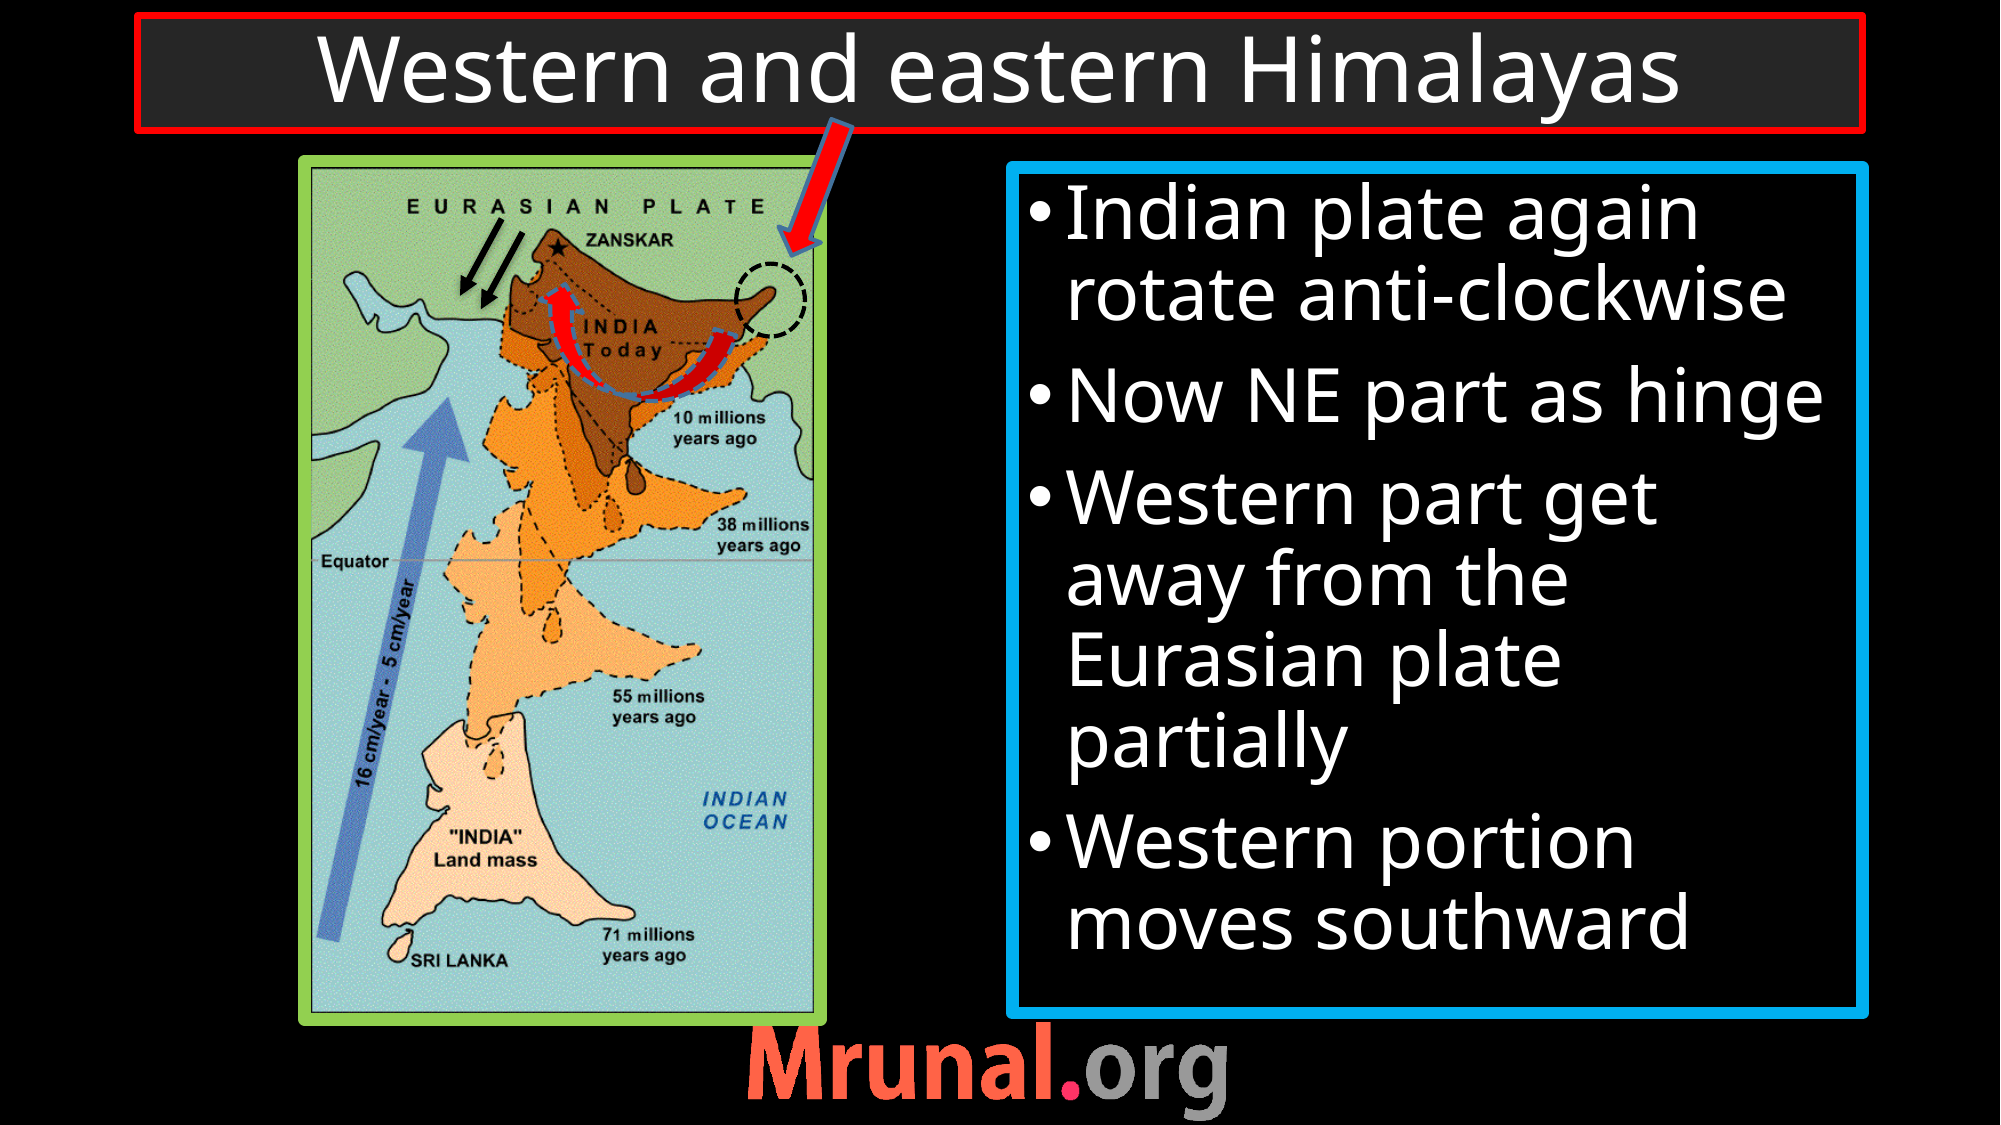

Western and eastern Himalayas
# Indian plate again rotate anti-clockwise
Now NE part as hinge
Western part get away from the Eurasian plate partially
Western portion moves southward